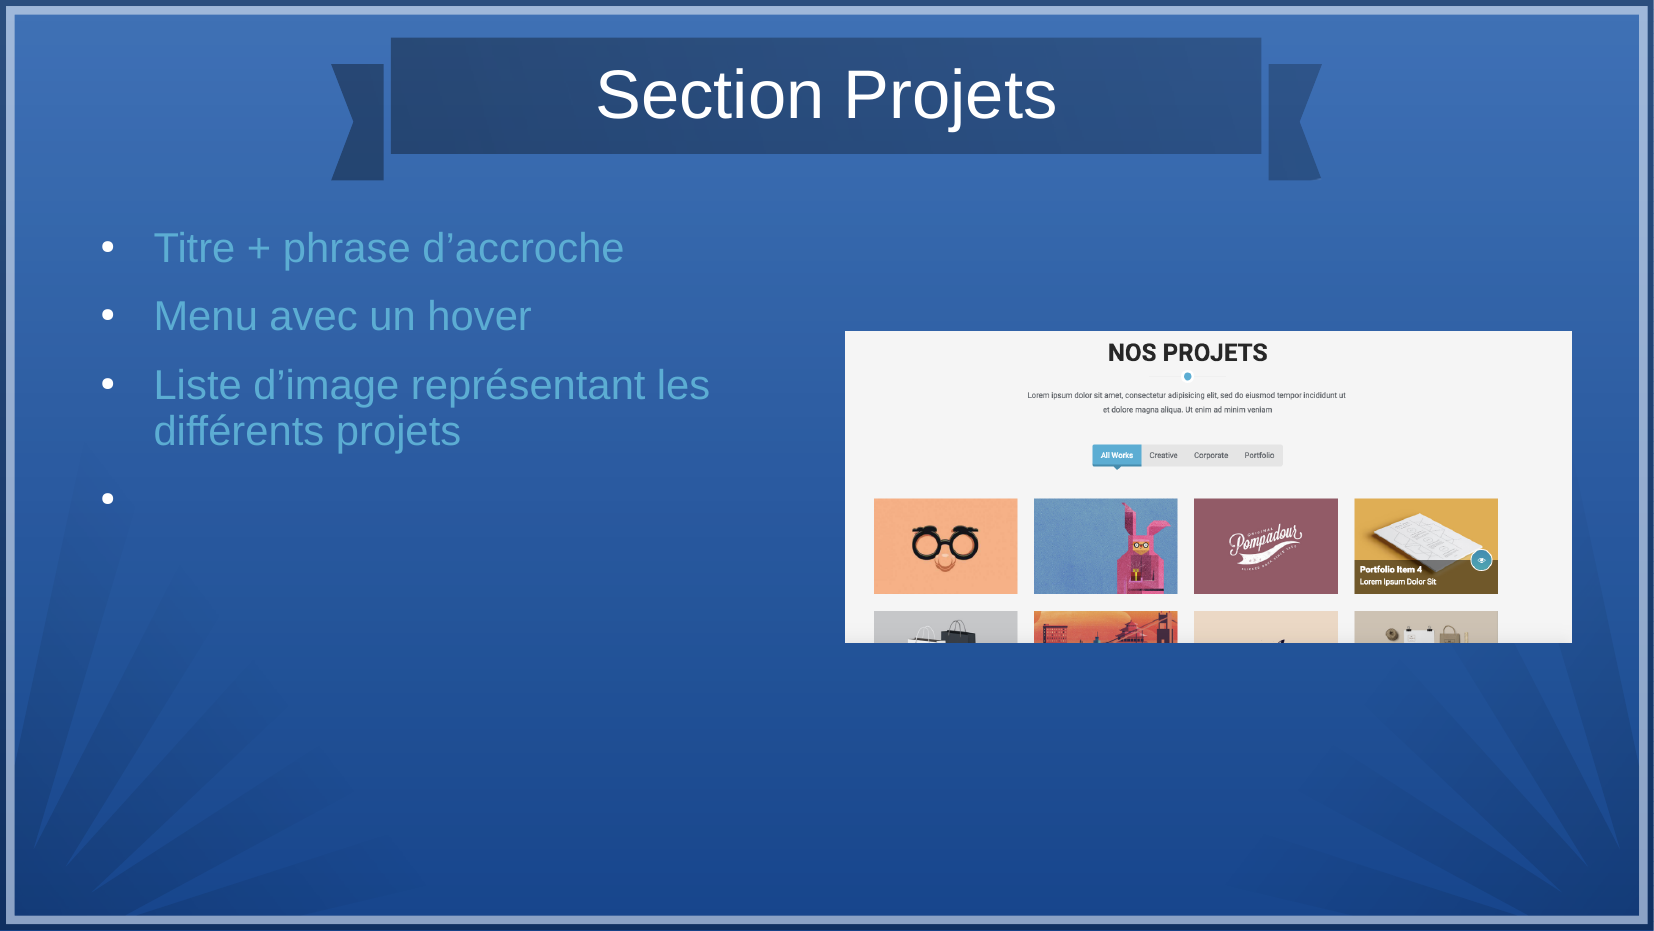

# Section Projets
Titre + phrase d’accroche
Menu avec un hover
Liste d’image représentant les différents projets